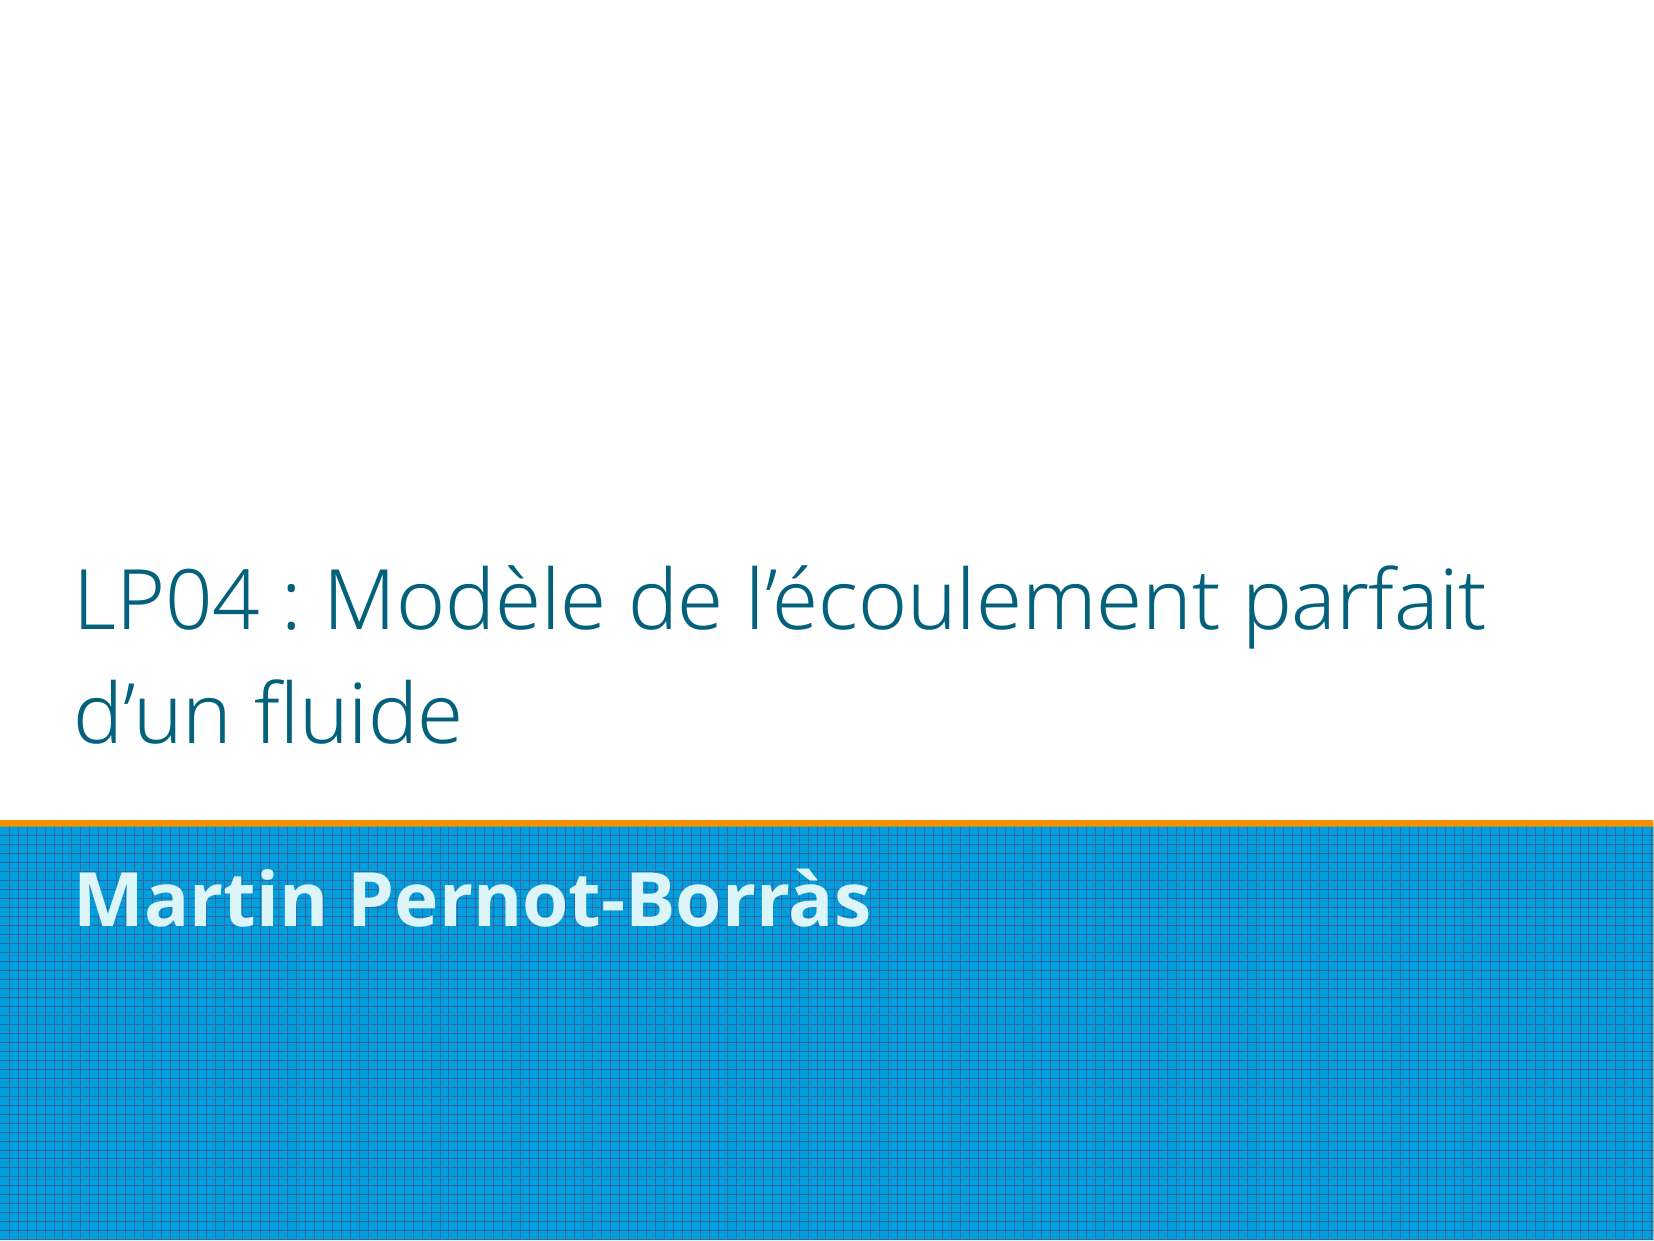

# LP04 : Modèle de l’écoulement parfait d’un fluide
Martin Pernot-Borràs